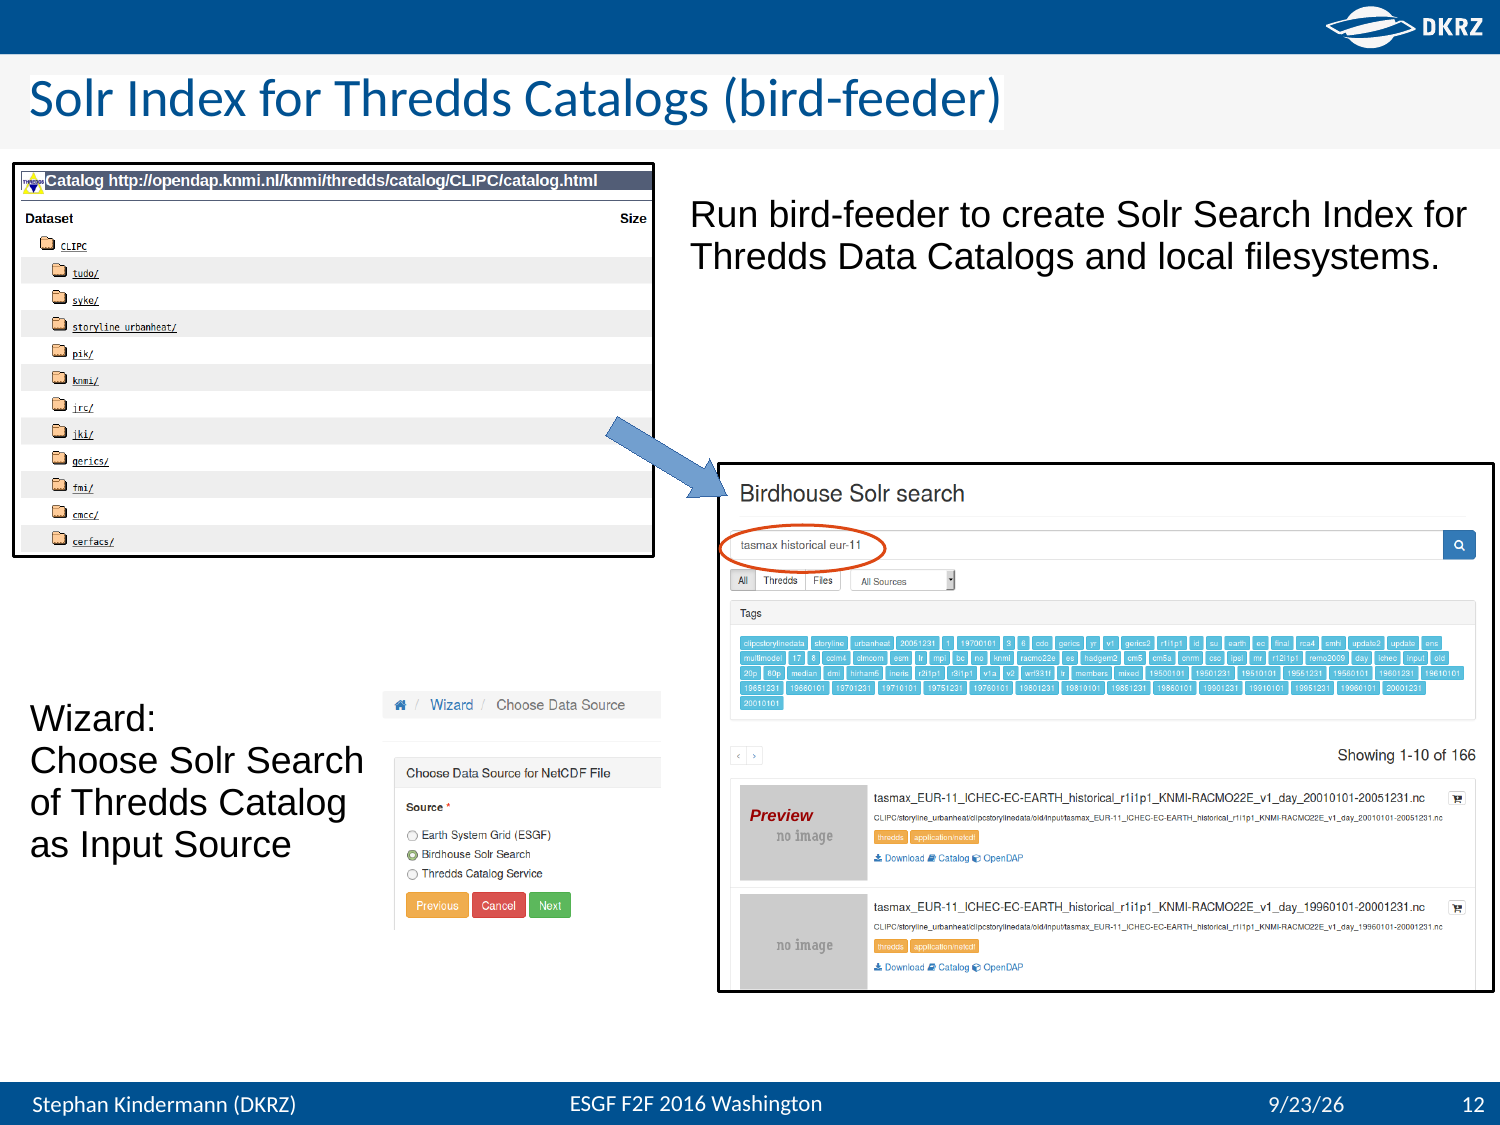

# Solr Index for Thredds Catalogs (bird-feeder)
Run bird-feeder to create Solr Search Index for Thredds Data Catalogs and local filesystems.
Wizard:
Choose Solr Search of Thredds Catalog as Input Source
Preview